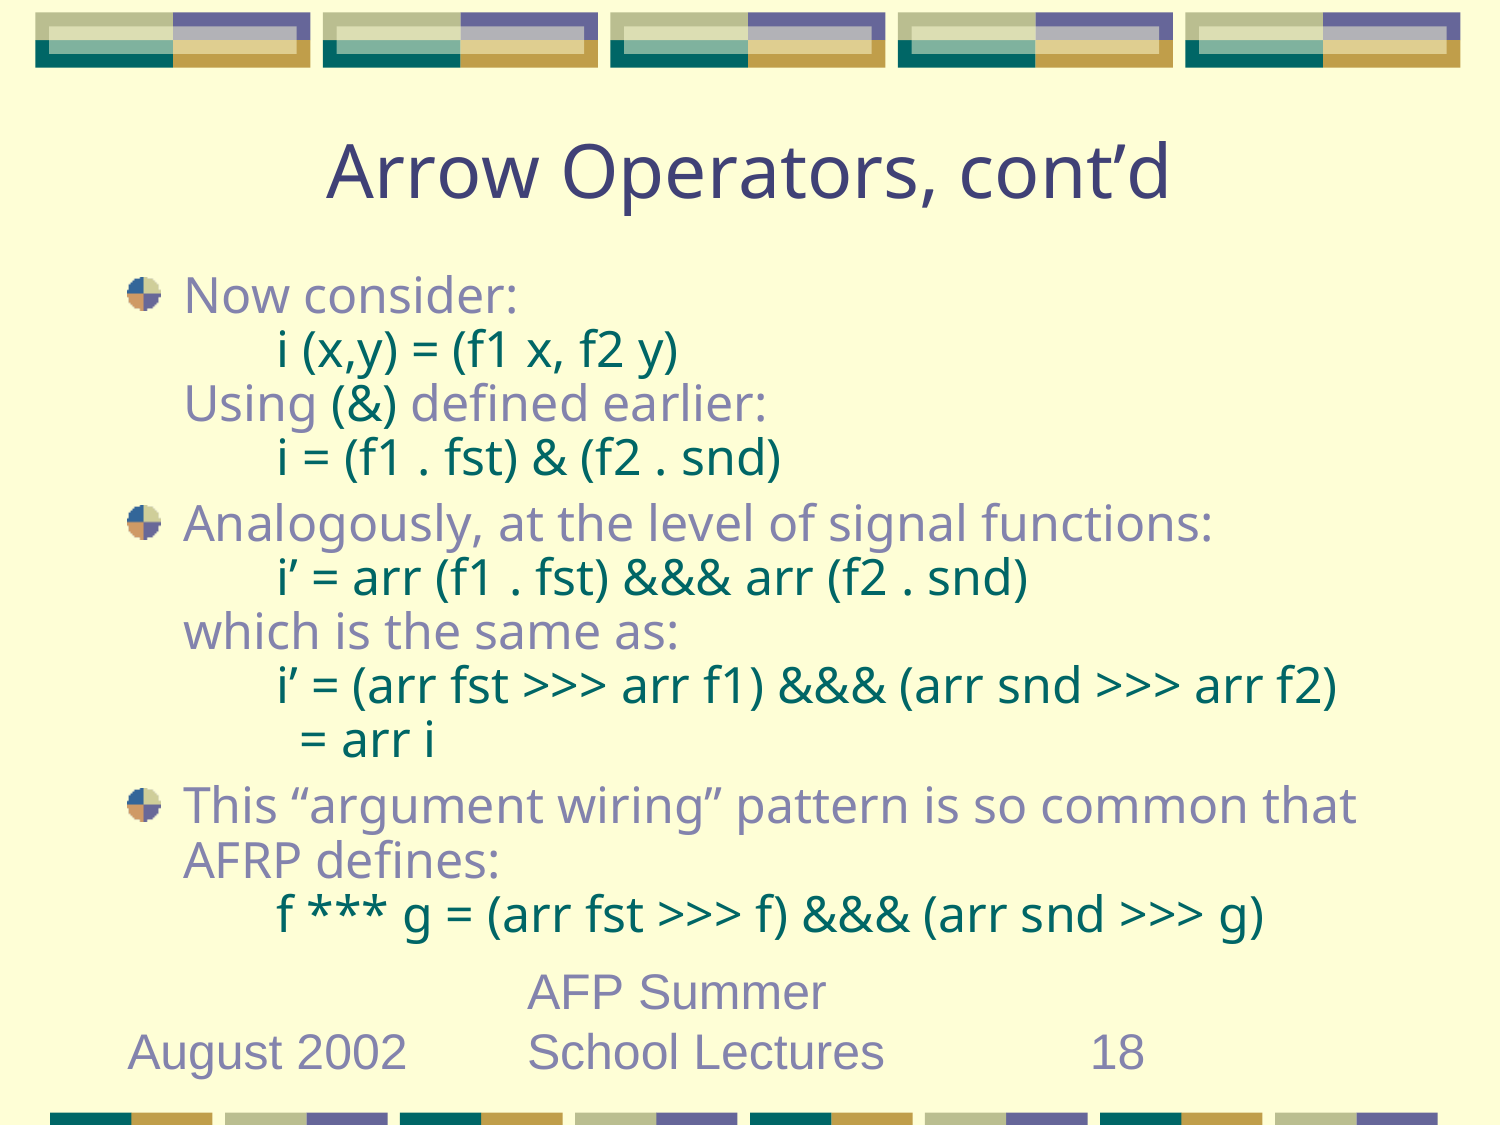

# Arrow Operators, cont’d
Now consider:
	i (x,y) = (f1 x, f2 y)
Using (&) defined earlier:
	i = (f1 . fst) & (f2 . snd)‏
Analogously, at the level of signal functions:
	i’ = arr (f1 . fst) &&& arr (f2 . snd)
which is the same as:
	i’ = (arr fst >>> arr f1) &&& (arr snd >>> arr f2)
 = arr i
This “argument wiring” pattern is so common that AFRP defines:
	f *** g = (arr fst >>> f) &&& (arr snd >>> g)‏
August 2002
18